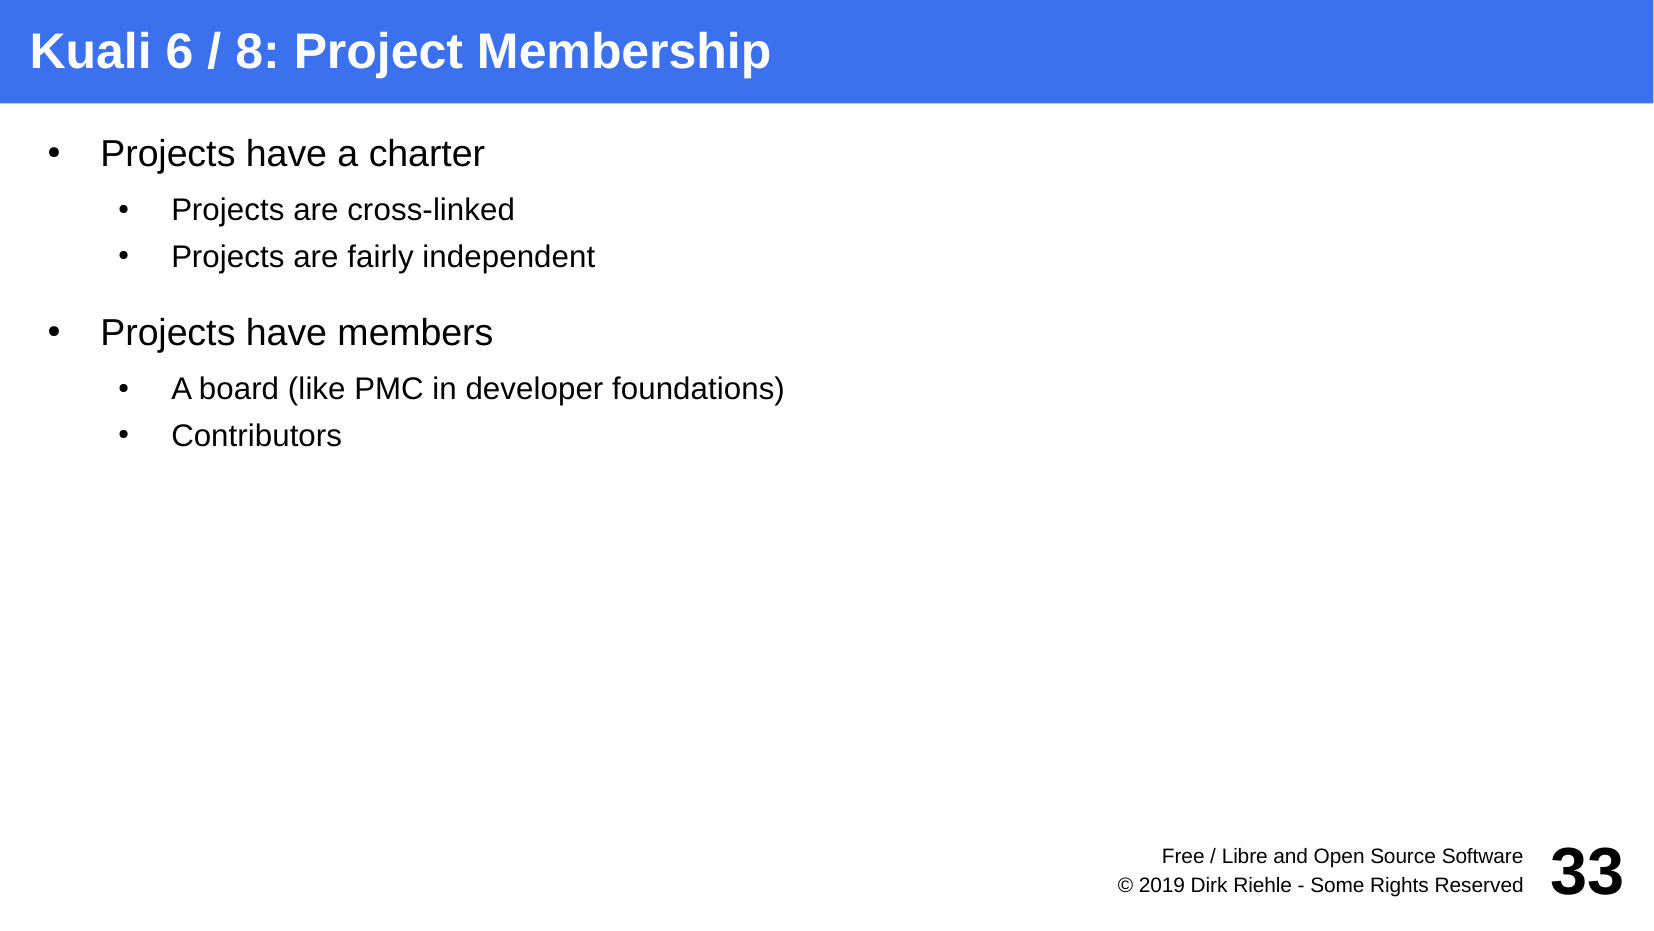

# Kuali 6 / 8: Project Membership
Projects have a charter
Projects are cross-linked
Projects are fairly independent
Projects have members
A board (like PMC in developer foundations)
Contributors
Free / Libre and Open Source Software
33
© 2019 Dirk Riehle - Some Rights Reserved